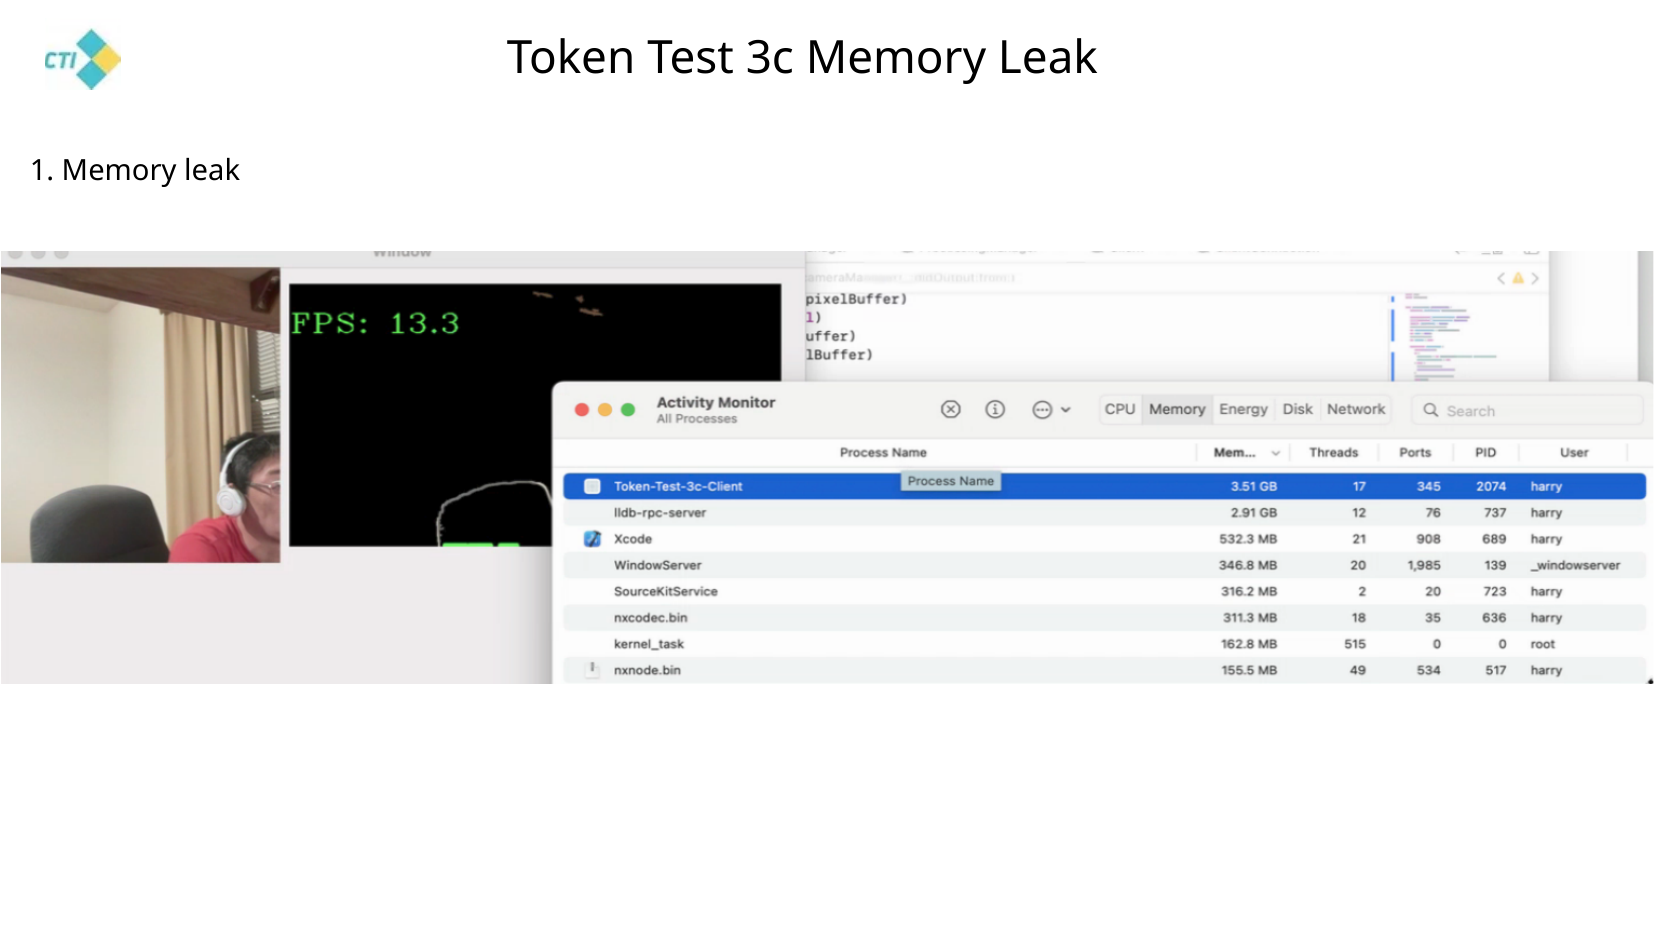

Token Test 3c Memory Leak
1. Memory leak